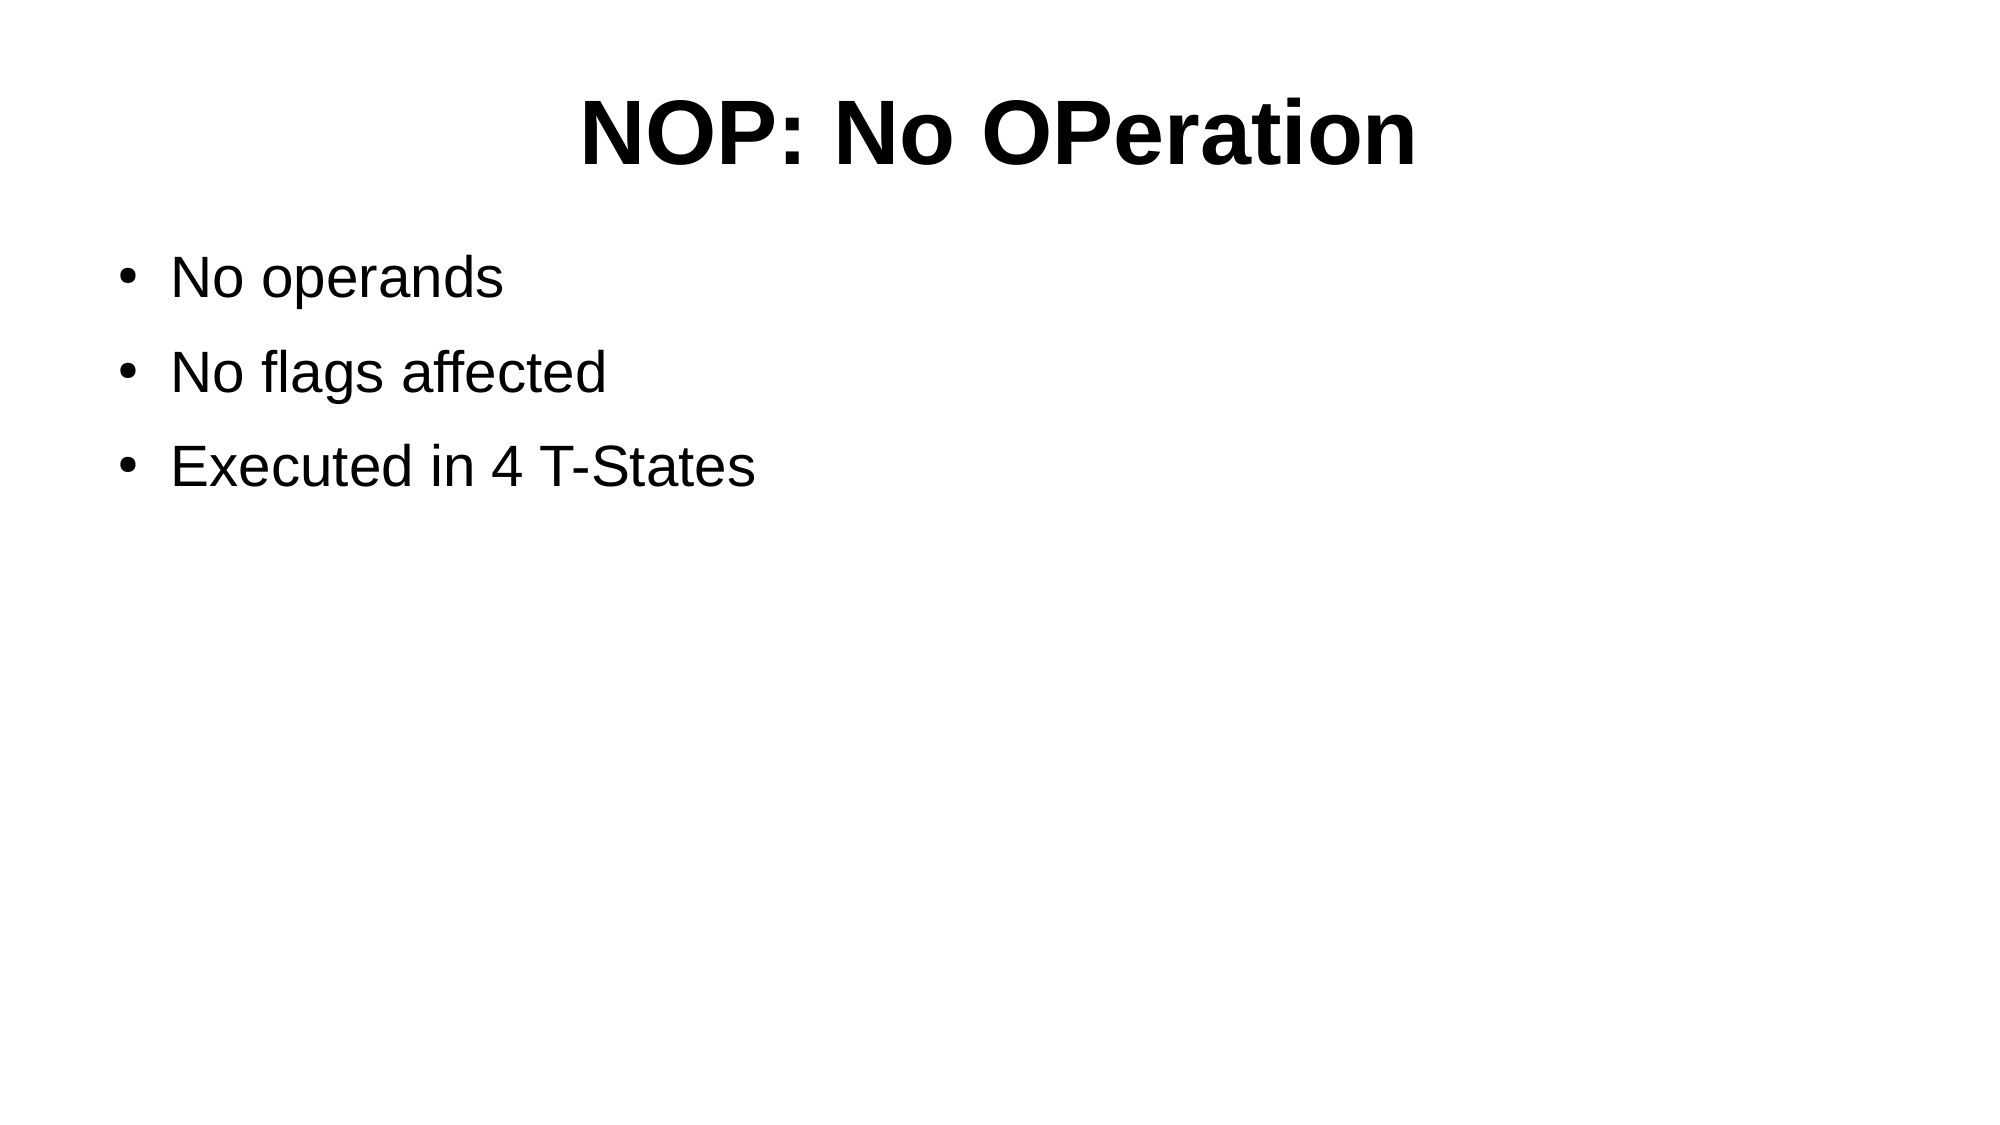

# NOP: No OPeration
No operands
No flags affected
Executed in 4 T-States